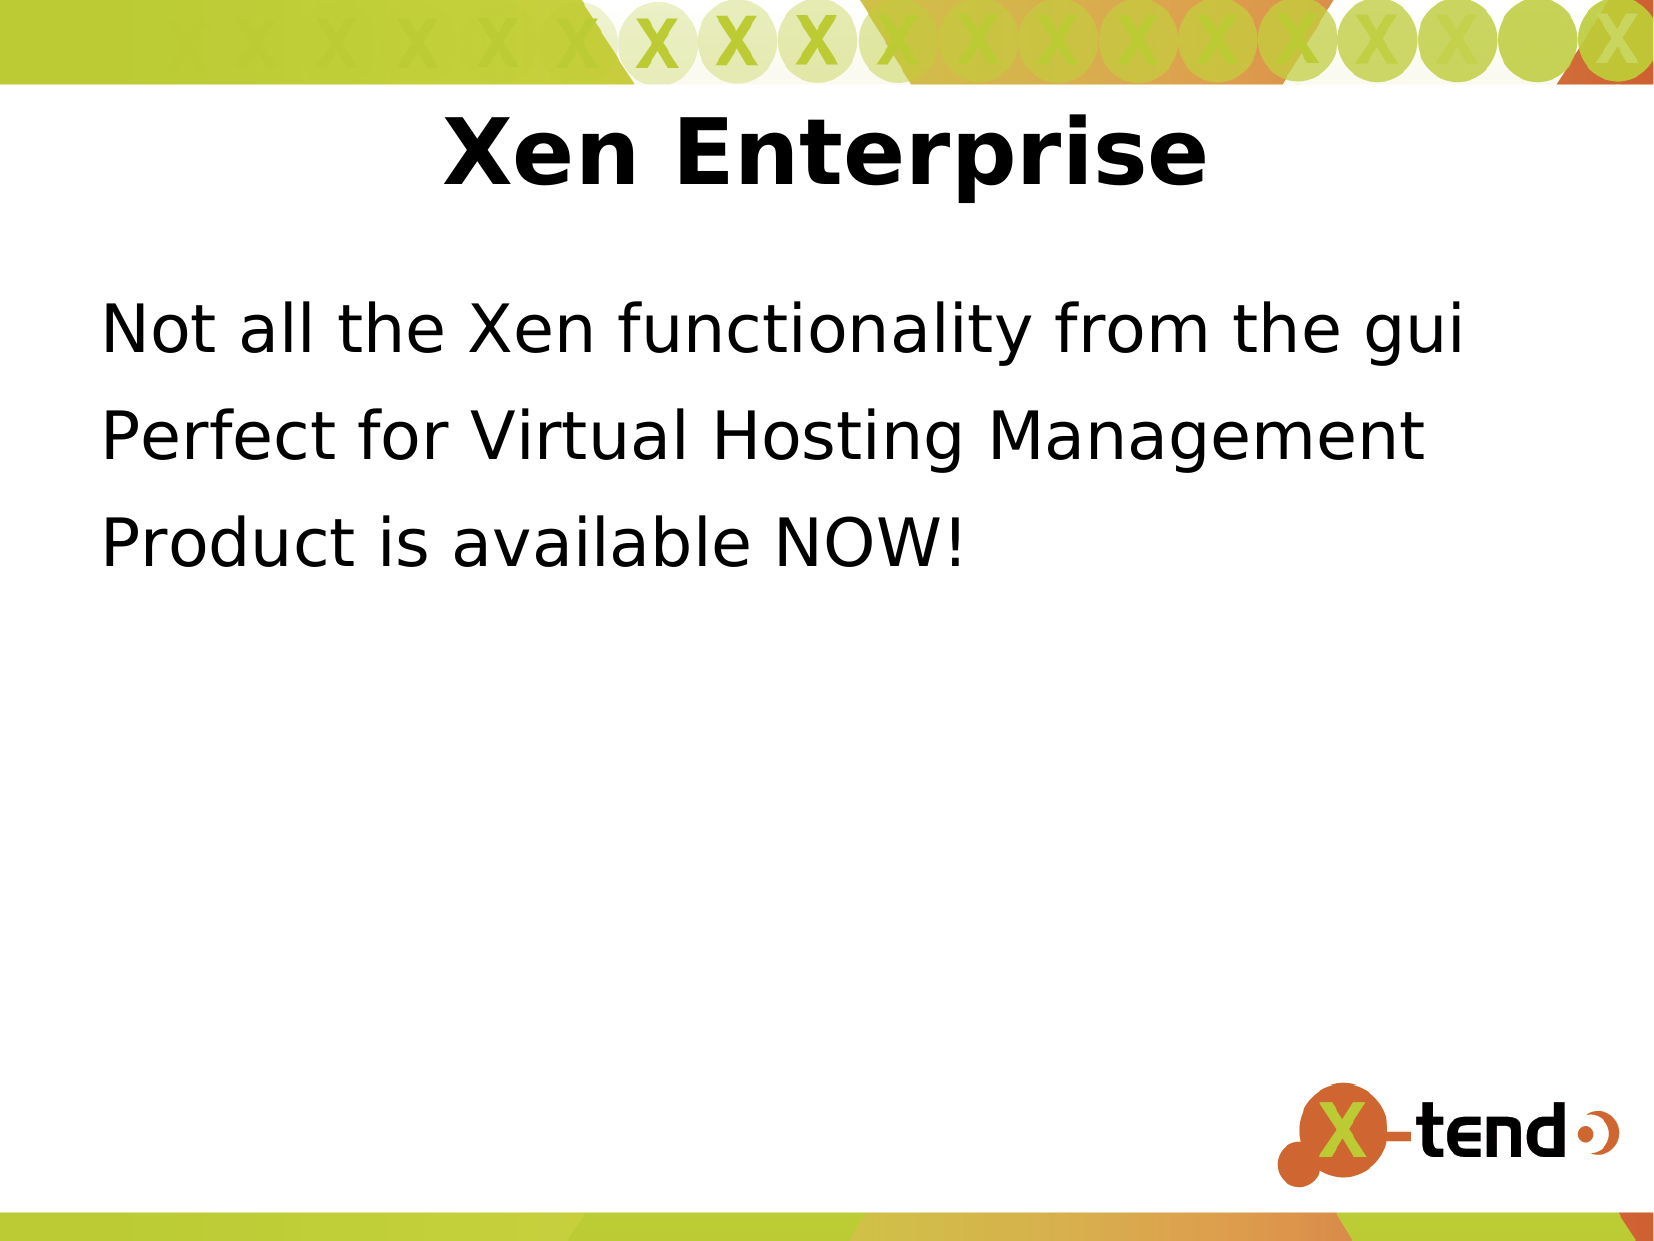

# Xen Enterprise
Not all the Xen functionality from the gui
Perfect for Virtual Hosting Management
Product is available NOW!